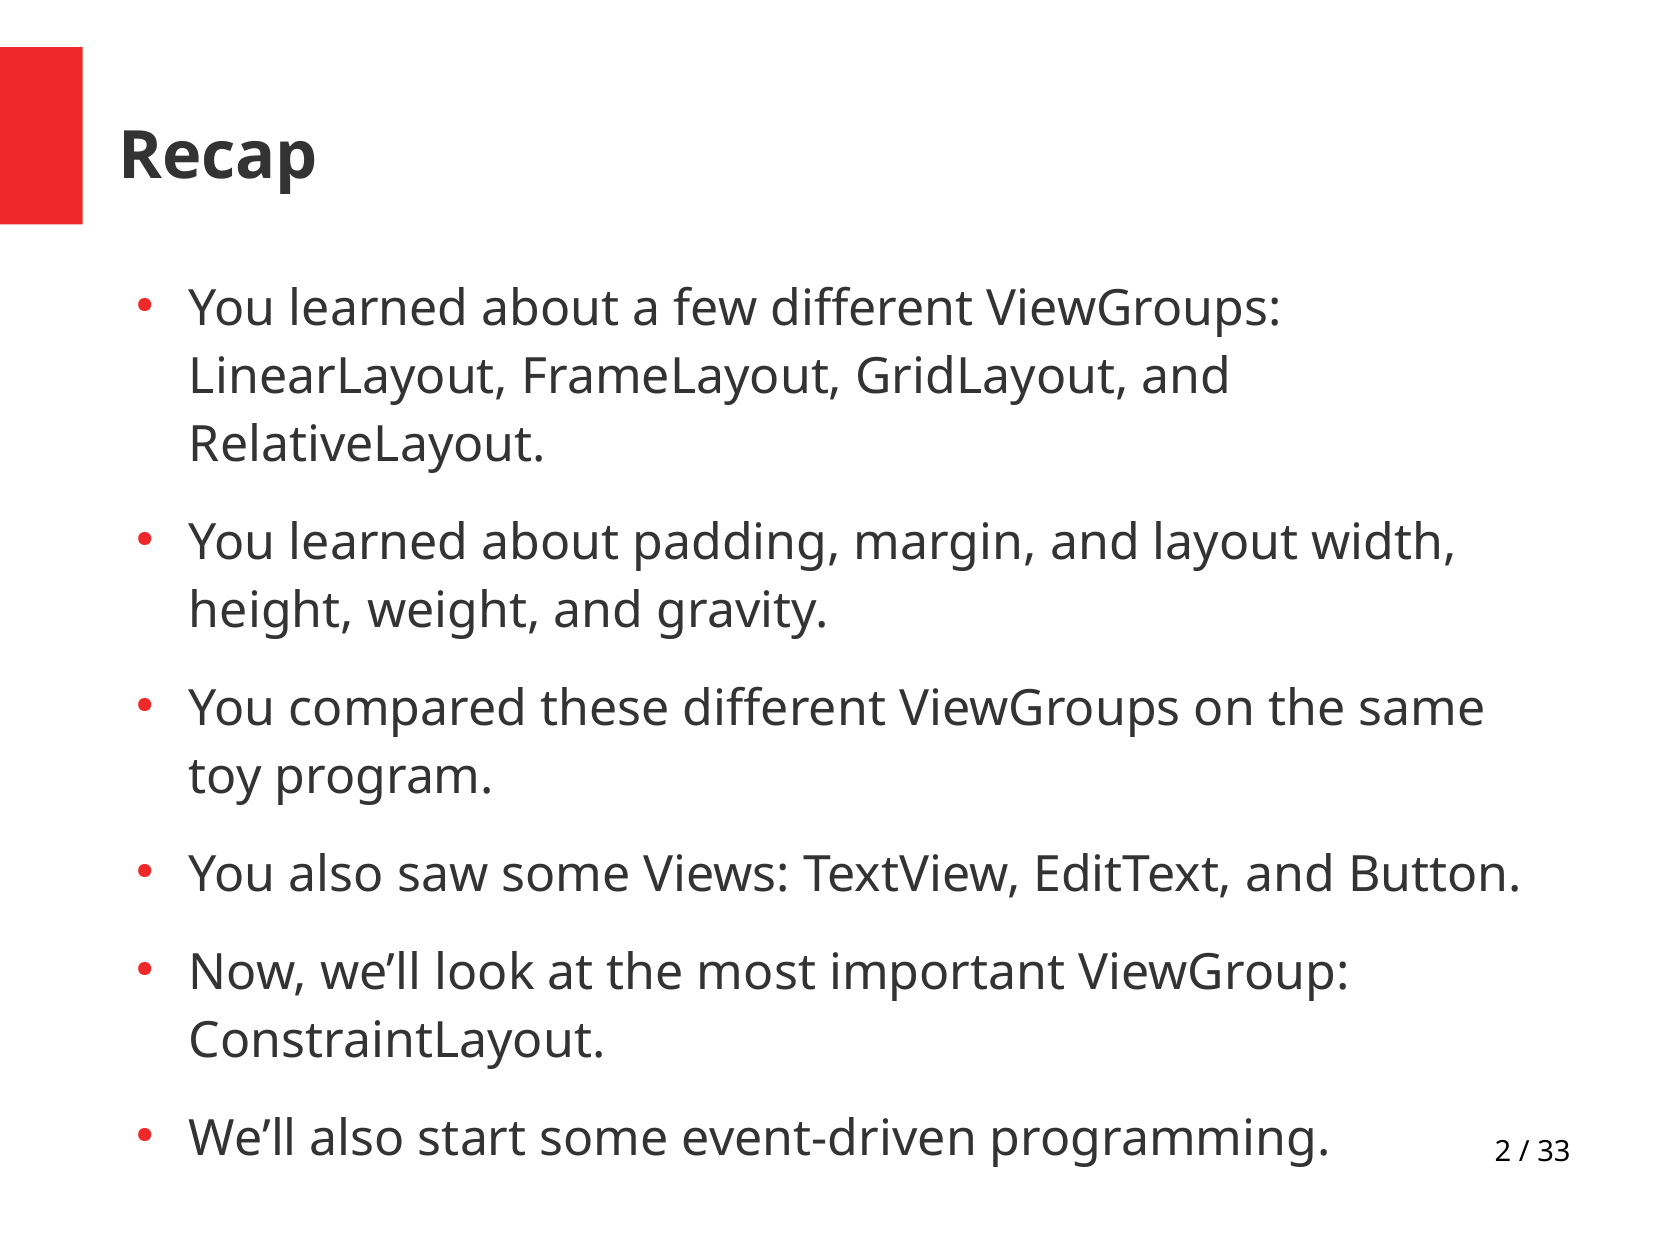

# Recap
You learned about a few different ViewGroups: LinearLayout, FrameLayout, GridLayout, and RelativeLayout.
You learned about padding, margin, and layout width, height, weight, and gravity.
You compared these different ViewGroups on the same toy program.
You also saw some Views: TextView, EditText, and Button.
Now, we’ll look at the most important ViewGroup: ConstraintLayout.
We’ll also start some event-driven programming.
2